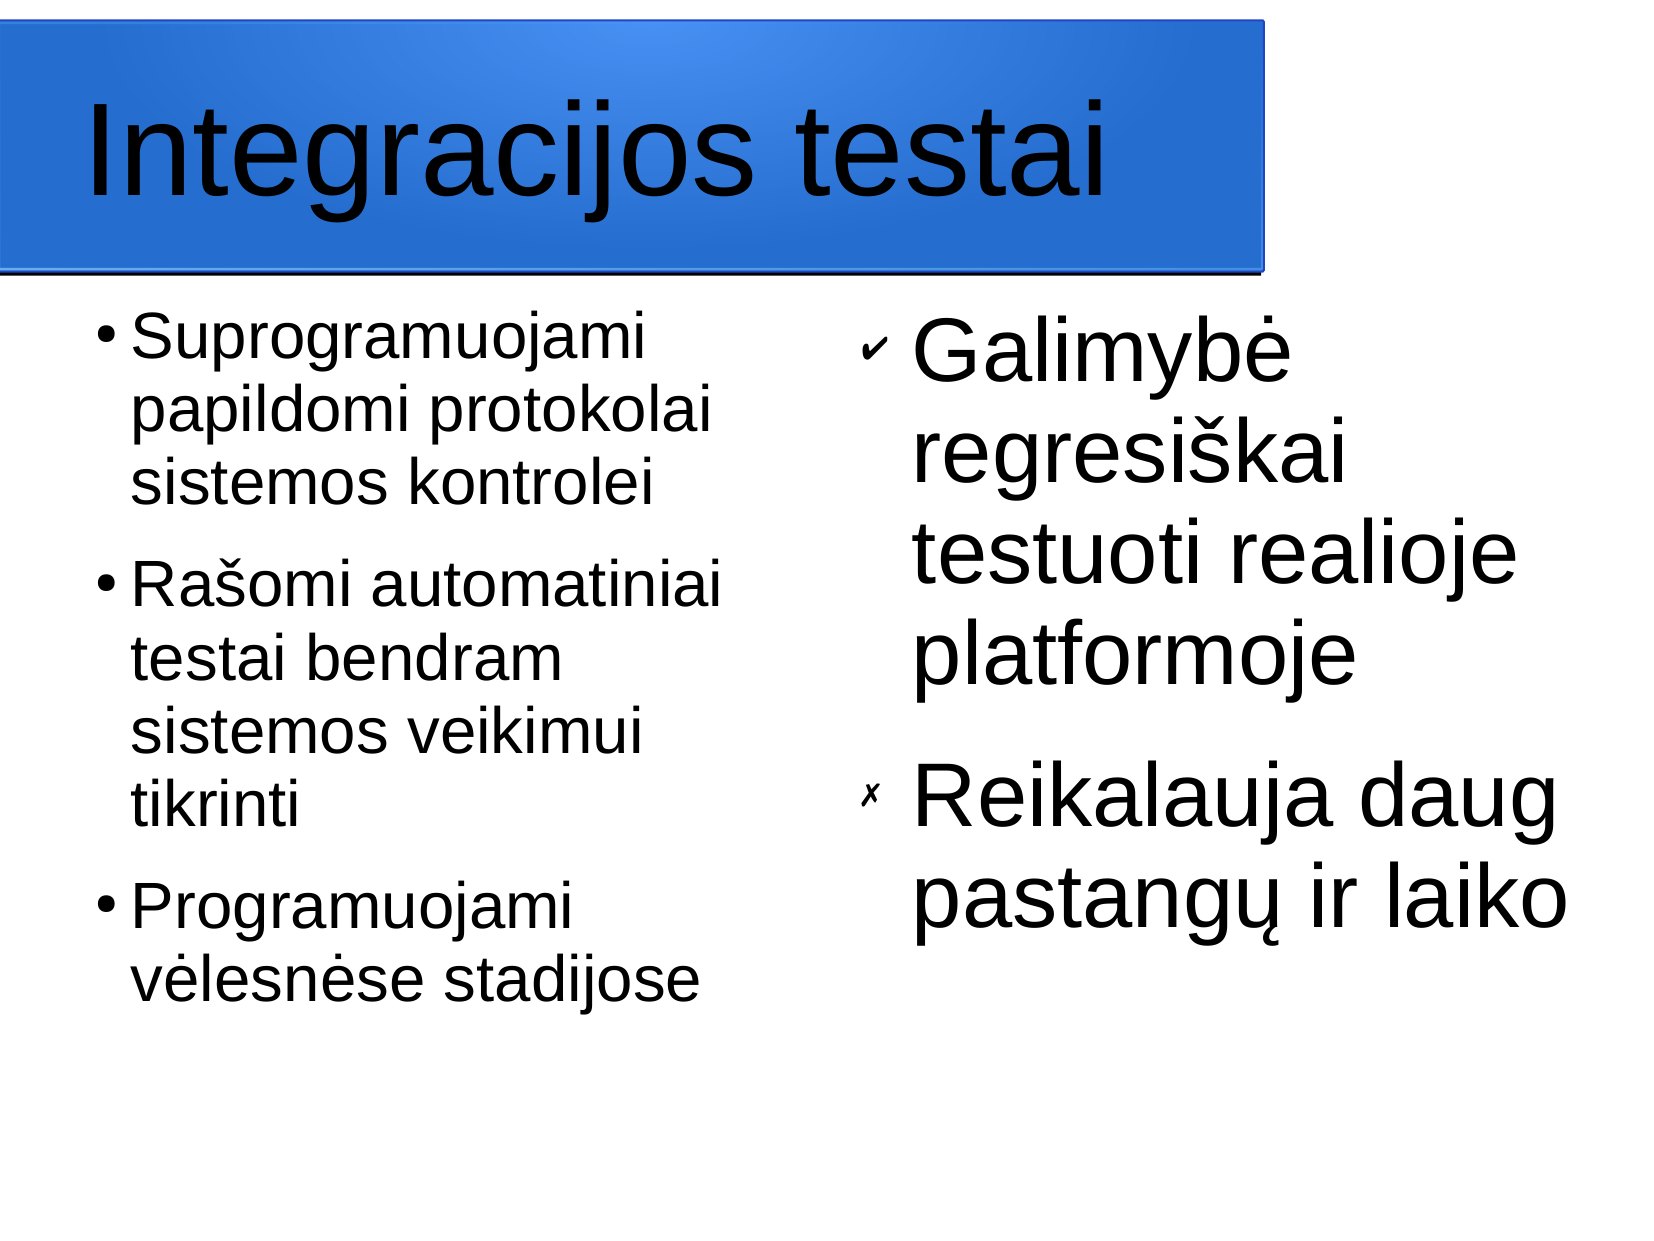

# Integracijos testai
Suprogramuojami papildomi protokolai sistemos kontrolei
Rašomi automatiniai testai bendram sistemos veikimui tikrinti
Programuojami vėlesnėse stadijose
Galimybė regresiškai testuoti realioje platformoje
Reikalauja daug pastangų ir laiko